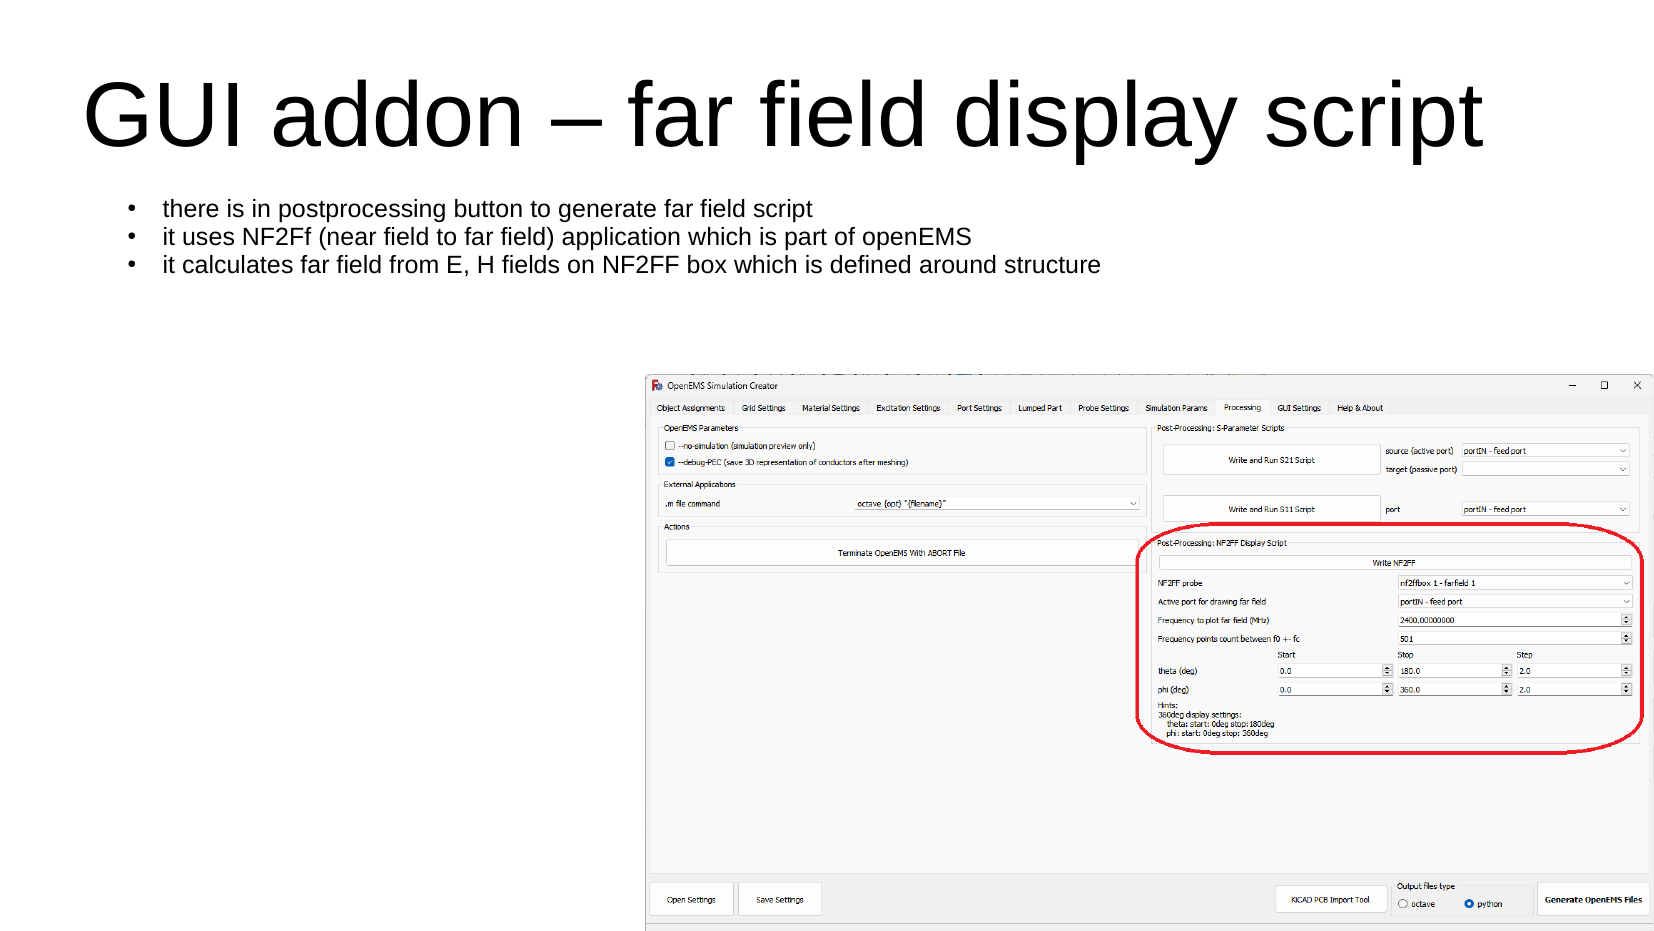

# GUI addon – far field display script
there is in postprocessing button to generate far field script
it uses NF2Ff (near field to far field) application which is part of openEMS
it calculates far field from E, H fields on NF2FF box which is defined around structure